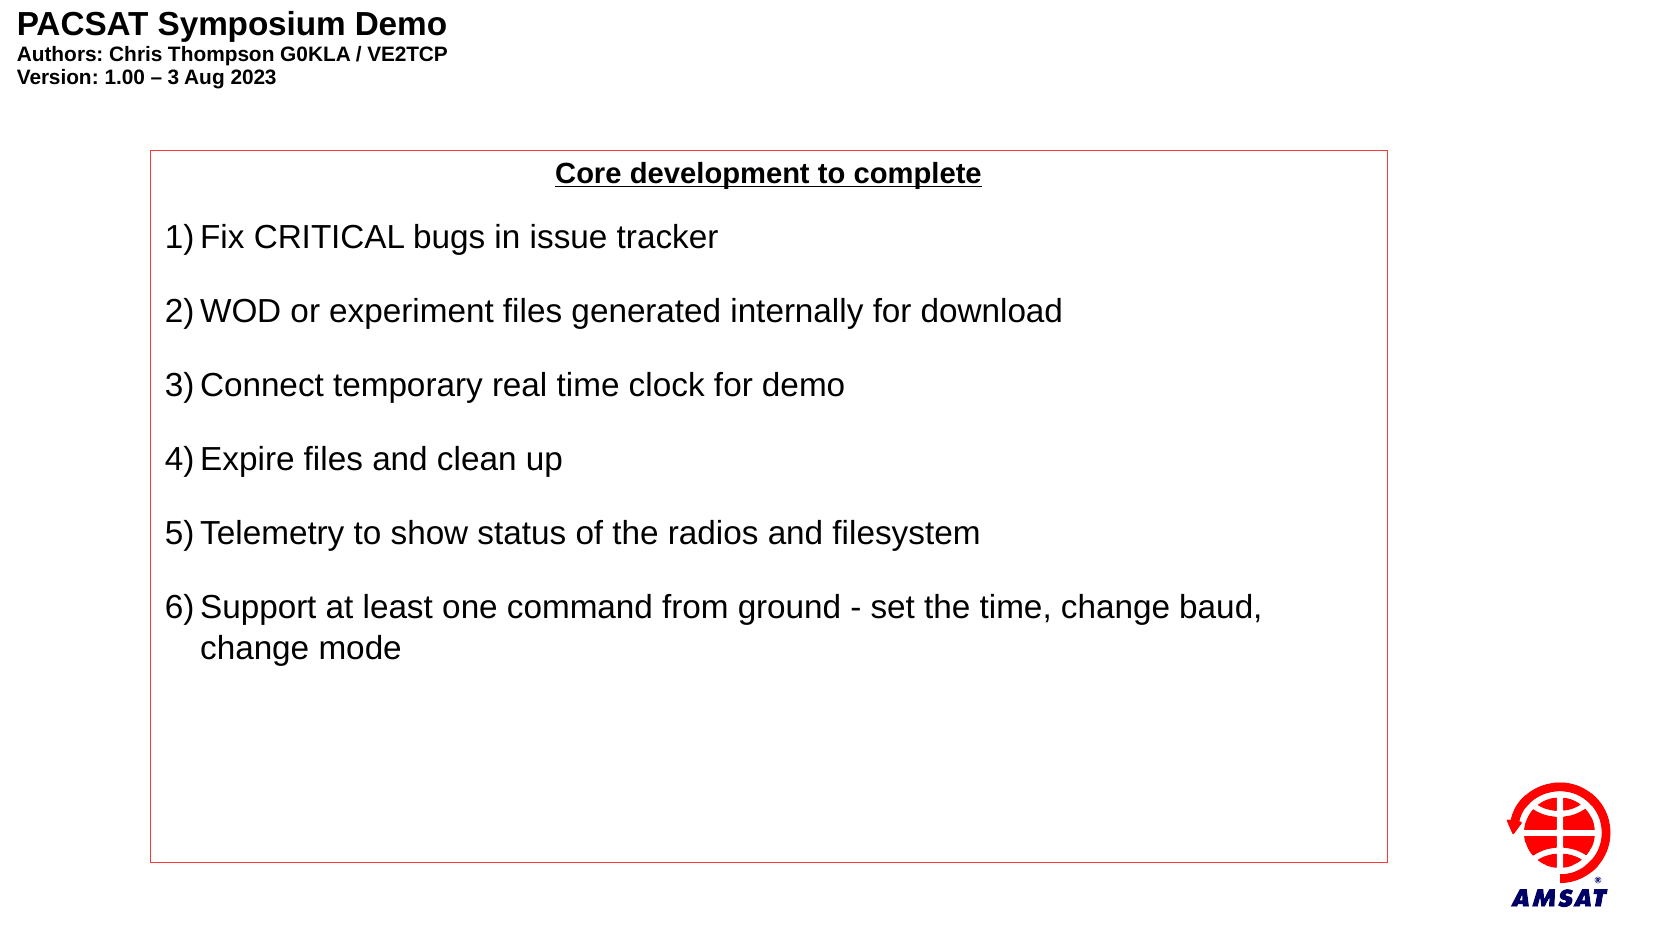

PACSAT Symposium Demo
Authors: Chris Thompson G0KLA / VE2TCP
Version: 1.00 – 3 Aug 2023
Core development to complete
Fix CRITICAL bugs in issue tracker
WOD or experiment files generated internally for download
Connect temporary real time clock for demo
Expire files and clean up
Telemetry to show status of the radios and filesystem
Support at least one command from ground - set the time, change baud, change mode